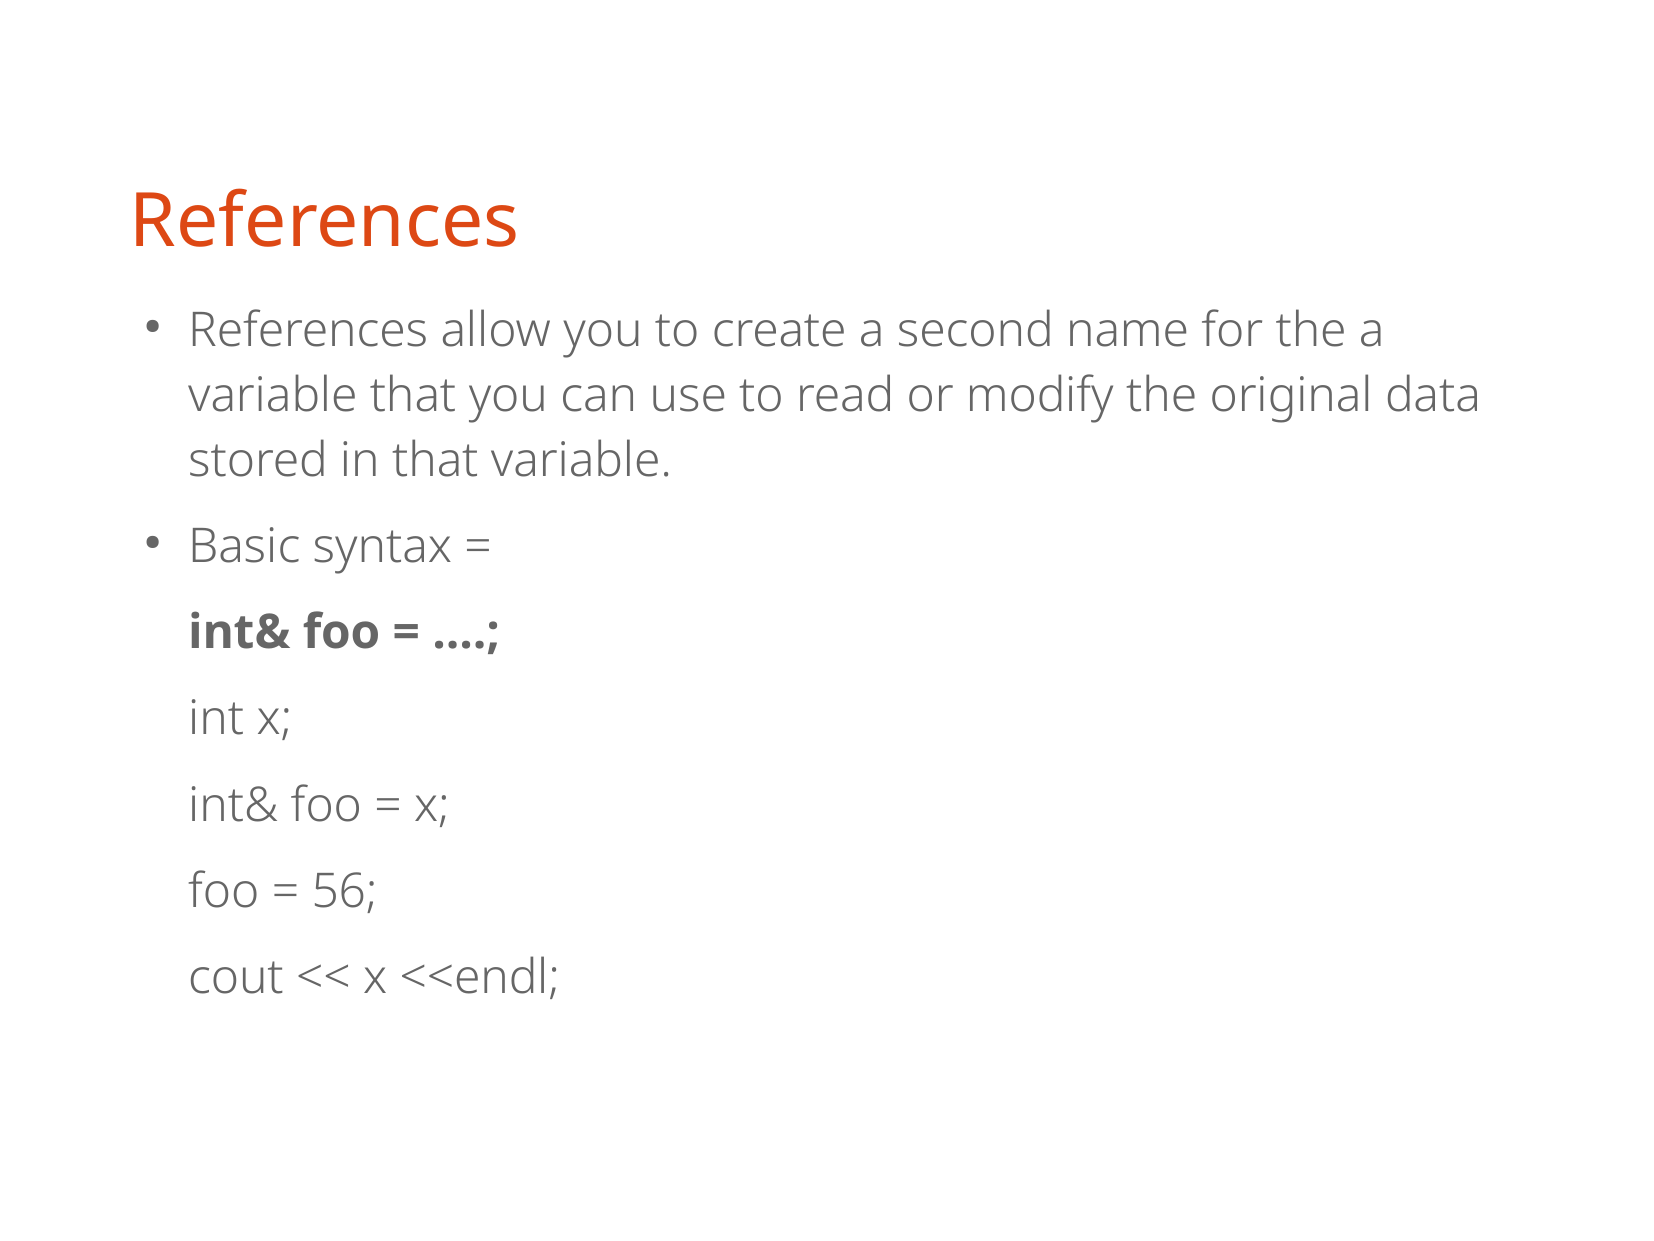

# References
References allow you to create a second name for the a variable that you can use to read or modify the original data stored in that variable.
Basic syntax =
int& foo = ....;
int x;
int& foo = x;
foo = 56;
cout << x <<endl;